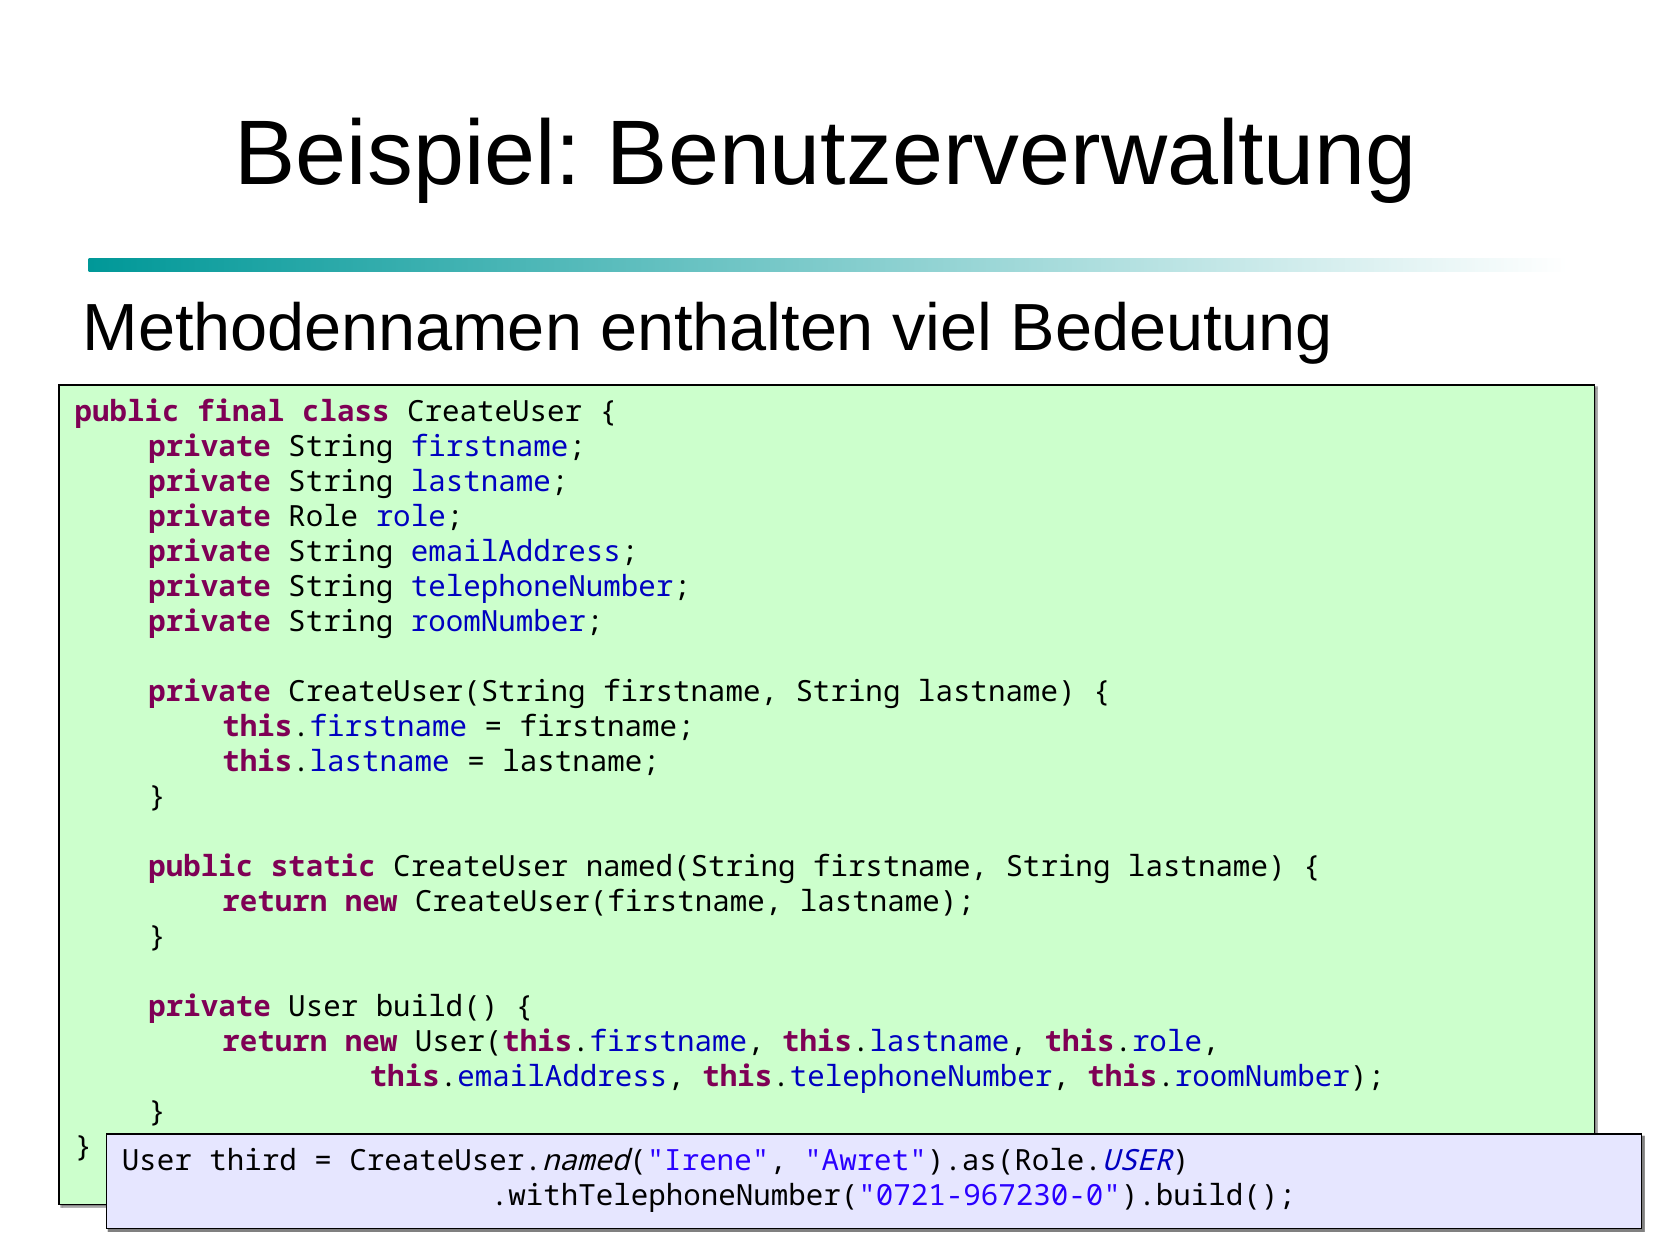

# Beispiel: Benutzerverwaltung
Methodennamen enthalten viel Bedeutung
public final class CreateUser {
	private String firstname;
	private String lastname;
	private Role role;
	private String emailAddress;
	private String telephoneNumber;
	private String roomNumber;
	private CreateUser(String firstname, String lastname) {
		this.firstname = firstname;
		this.lastname = lastname;
	}
	public static CreateUser named(String firstname, String lastname) {
		return new CreateUser(firstname, lastname);
	}
	private User build() {
		return new User(this.firstname, this.lastname, this.role,
				this.emailAddress, this.telephoneNumber, this.roomNumber);
	}
}
User third = CreateUser.named("Irene", "Awret").as(Role.USER)
					.withTelephoneNumber("0721-967230-0").build();